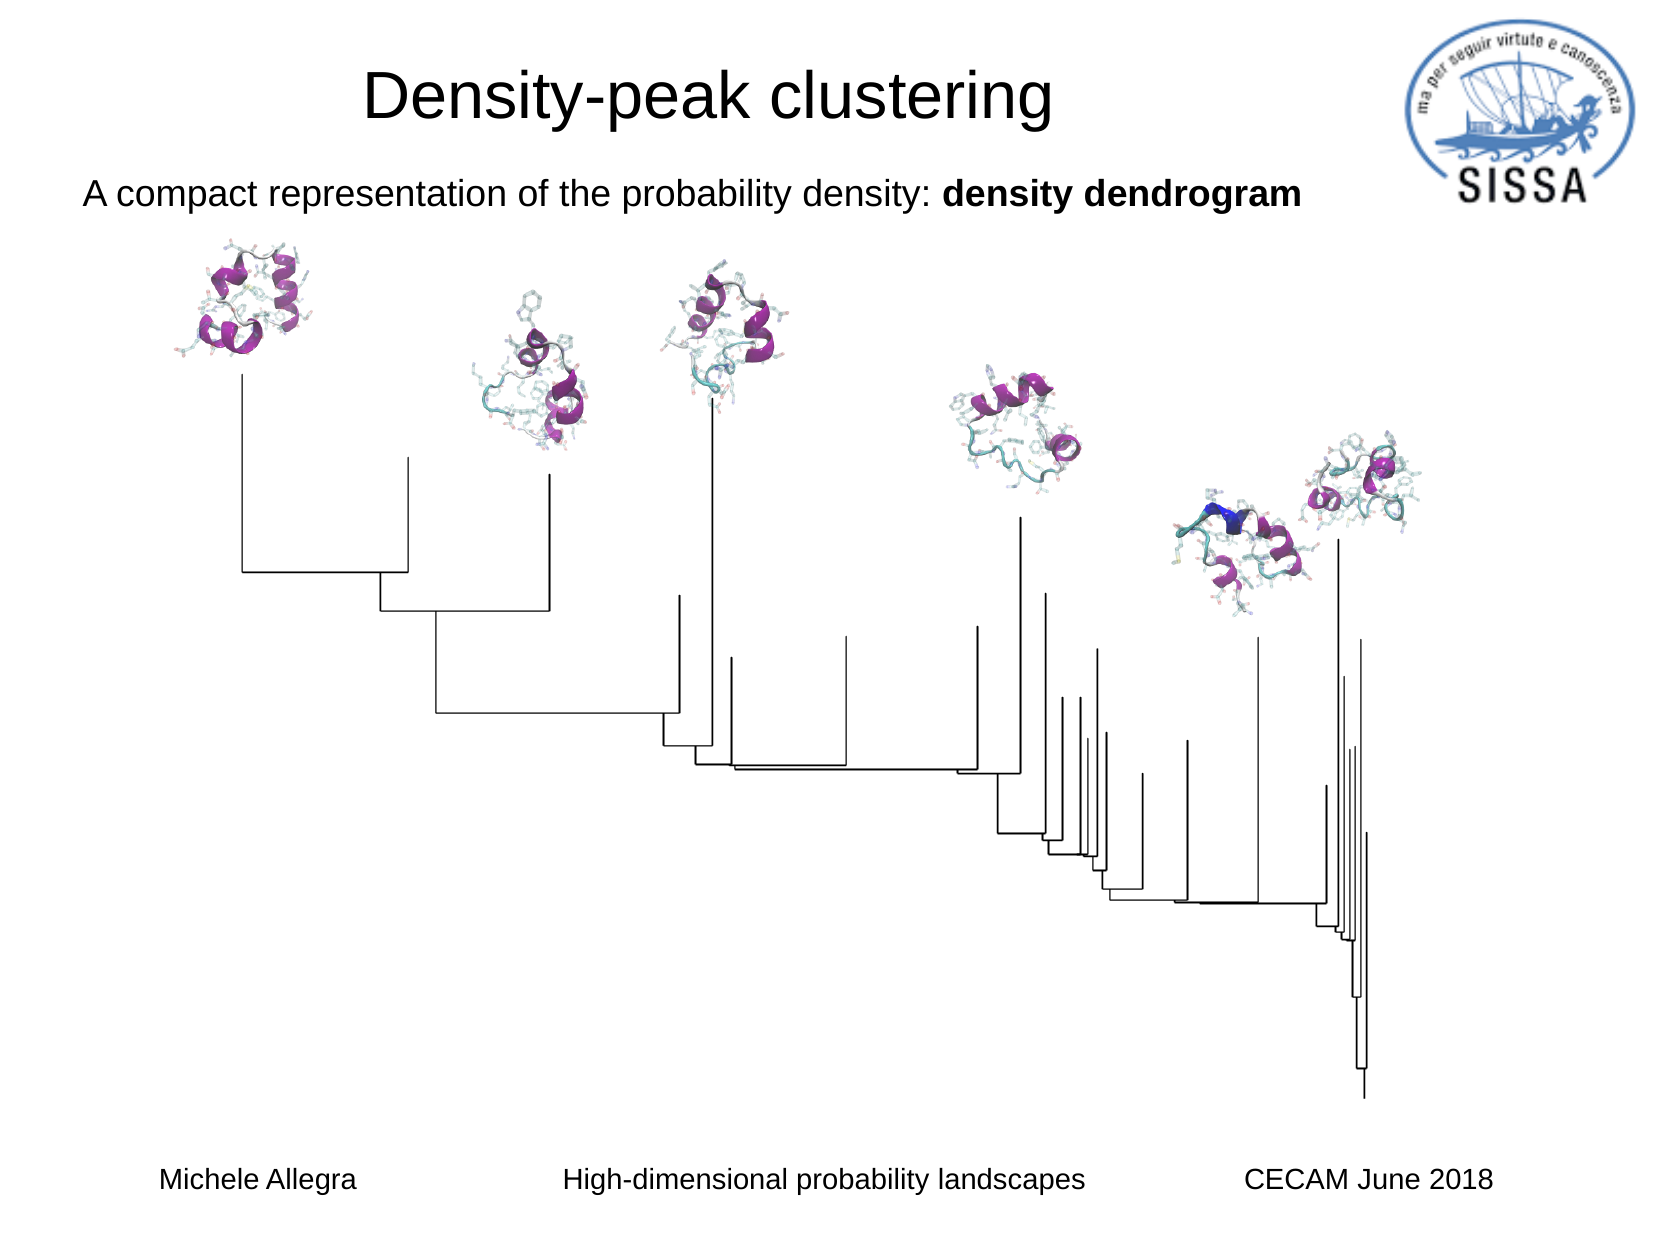

# Density-peak clustering
A compact representation of the probability density: density dendrogram
Michele Allegra High-dimensional probability landscapes CECAM June 2018